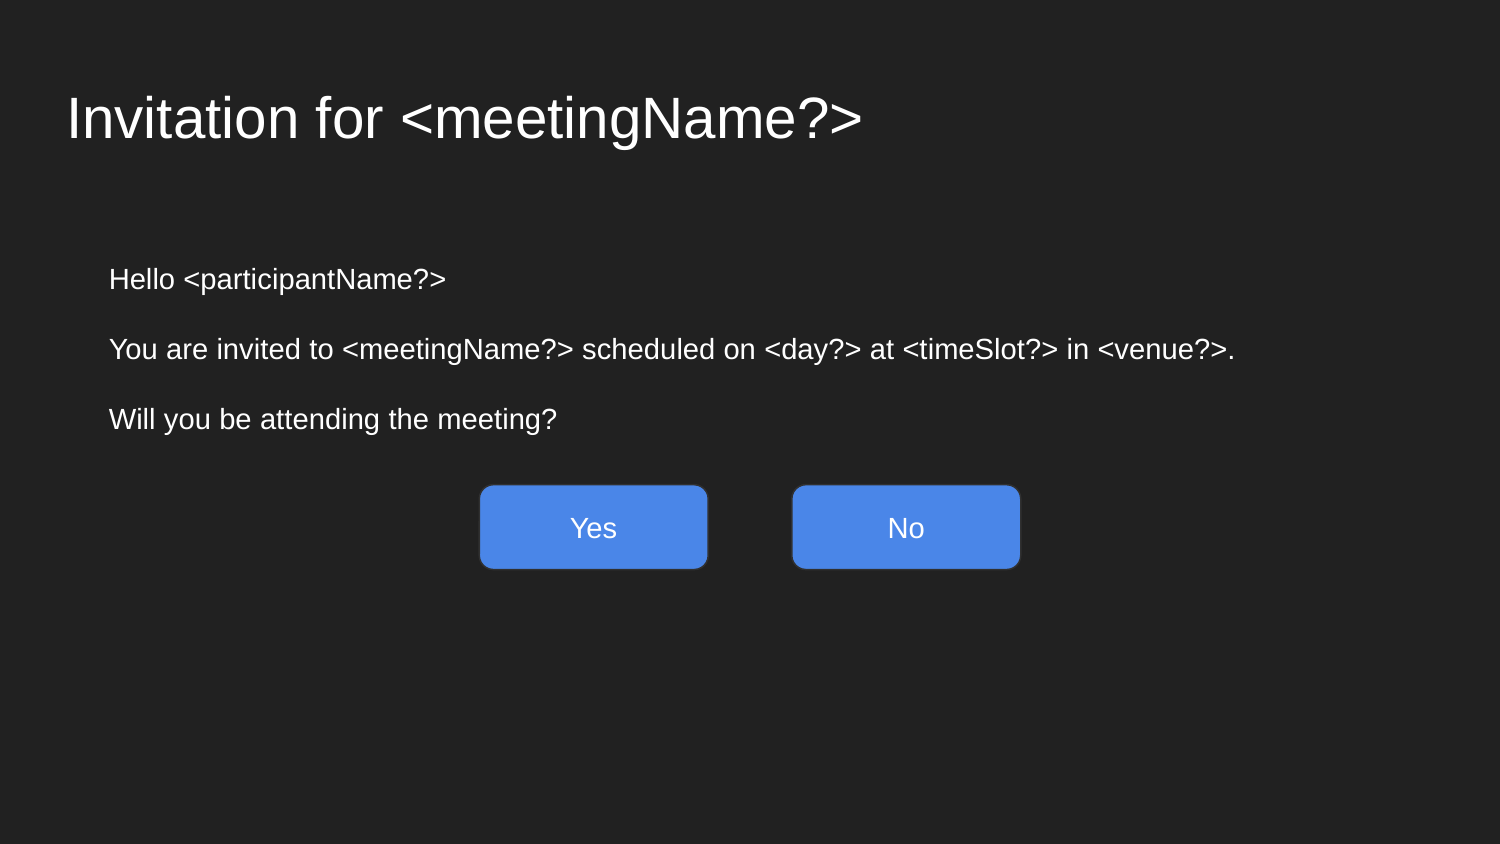

# Invitation for <meetingName?>
Hello <participantName?>
You are invited to <meetingName?> scheduled on <day?> at <timeSlot?> in <venue?>.
Will you be attending the meeting?
Yes
No